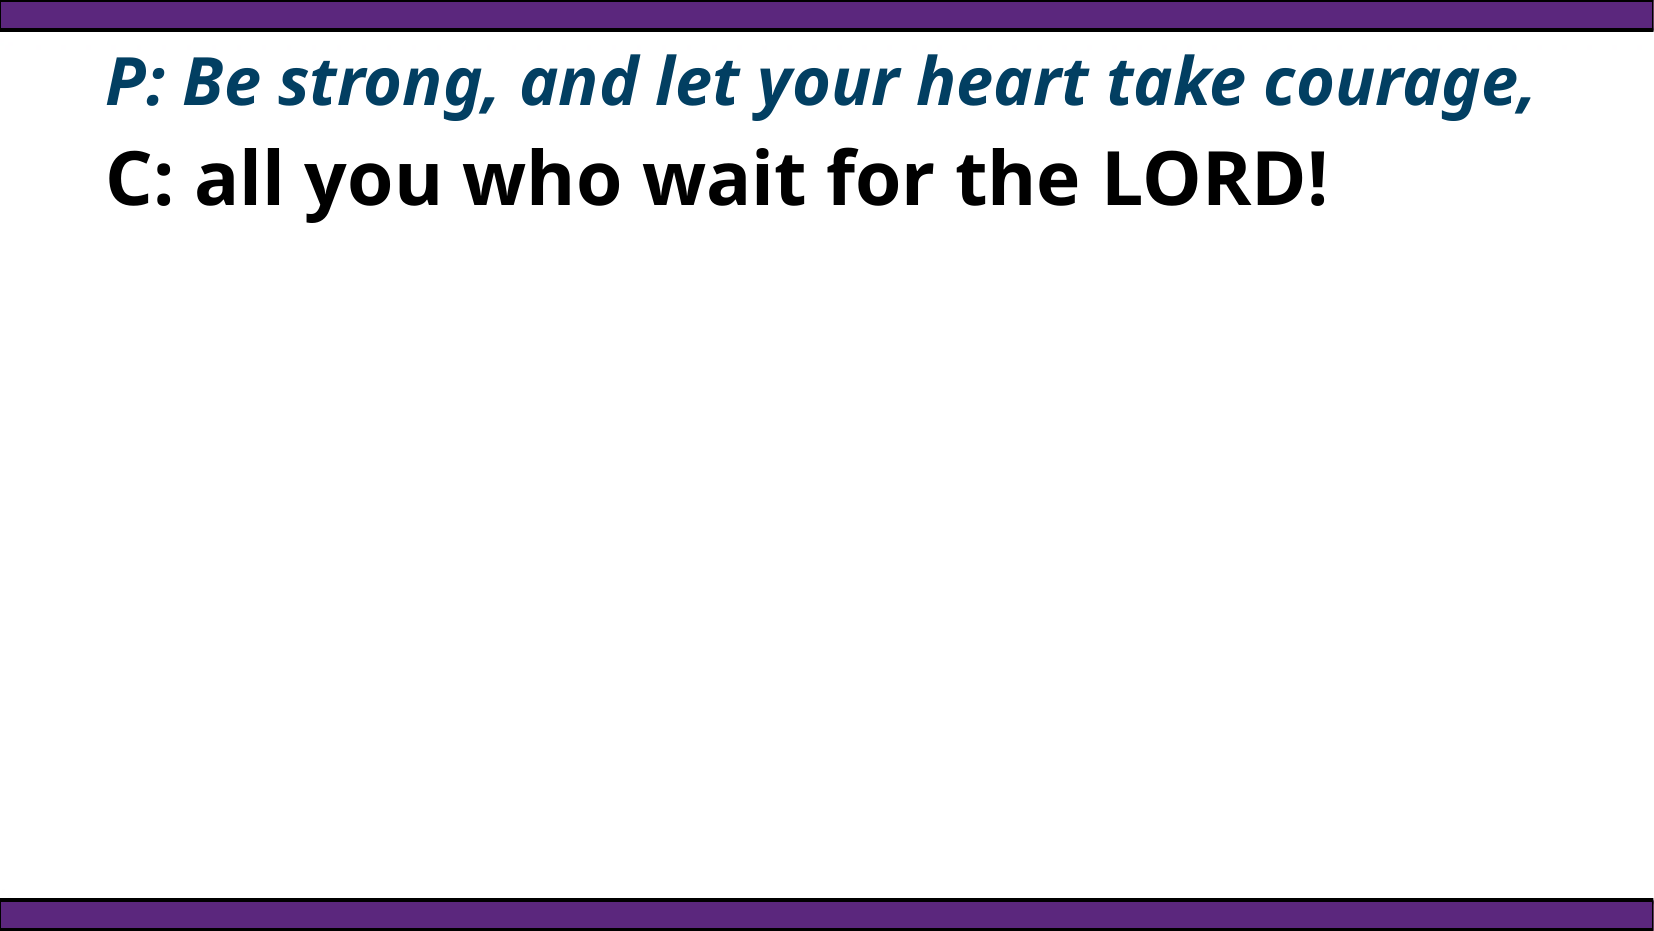

P: Be strong, and let your heart take courage,
C: all you who wait for the Lord!